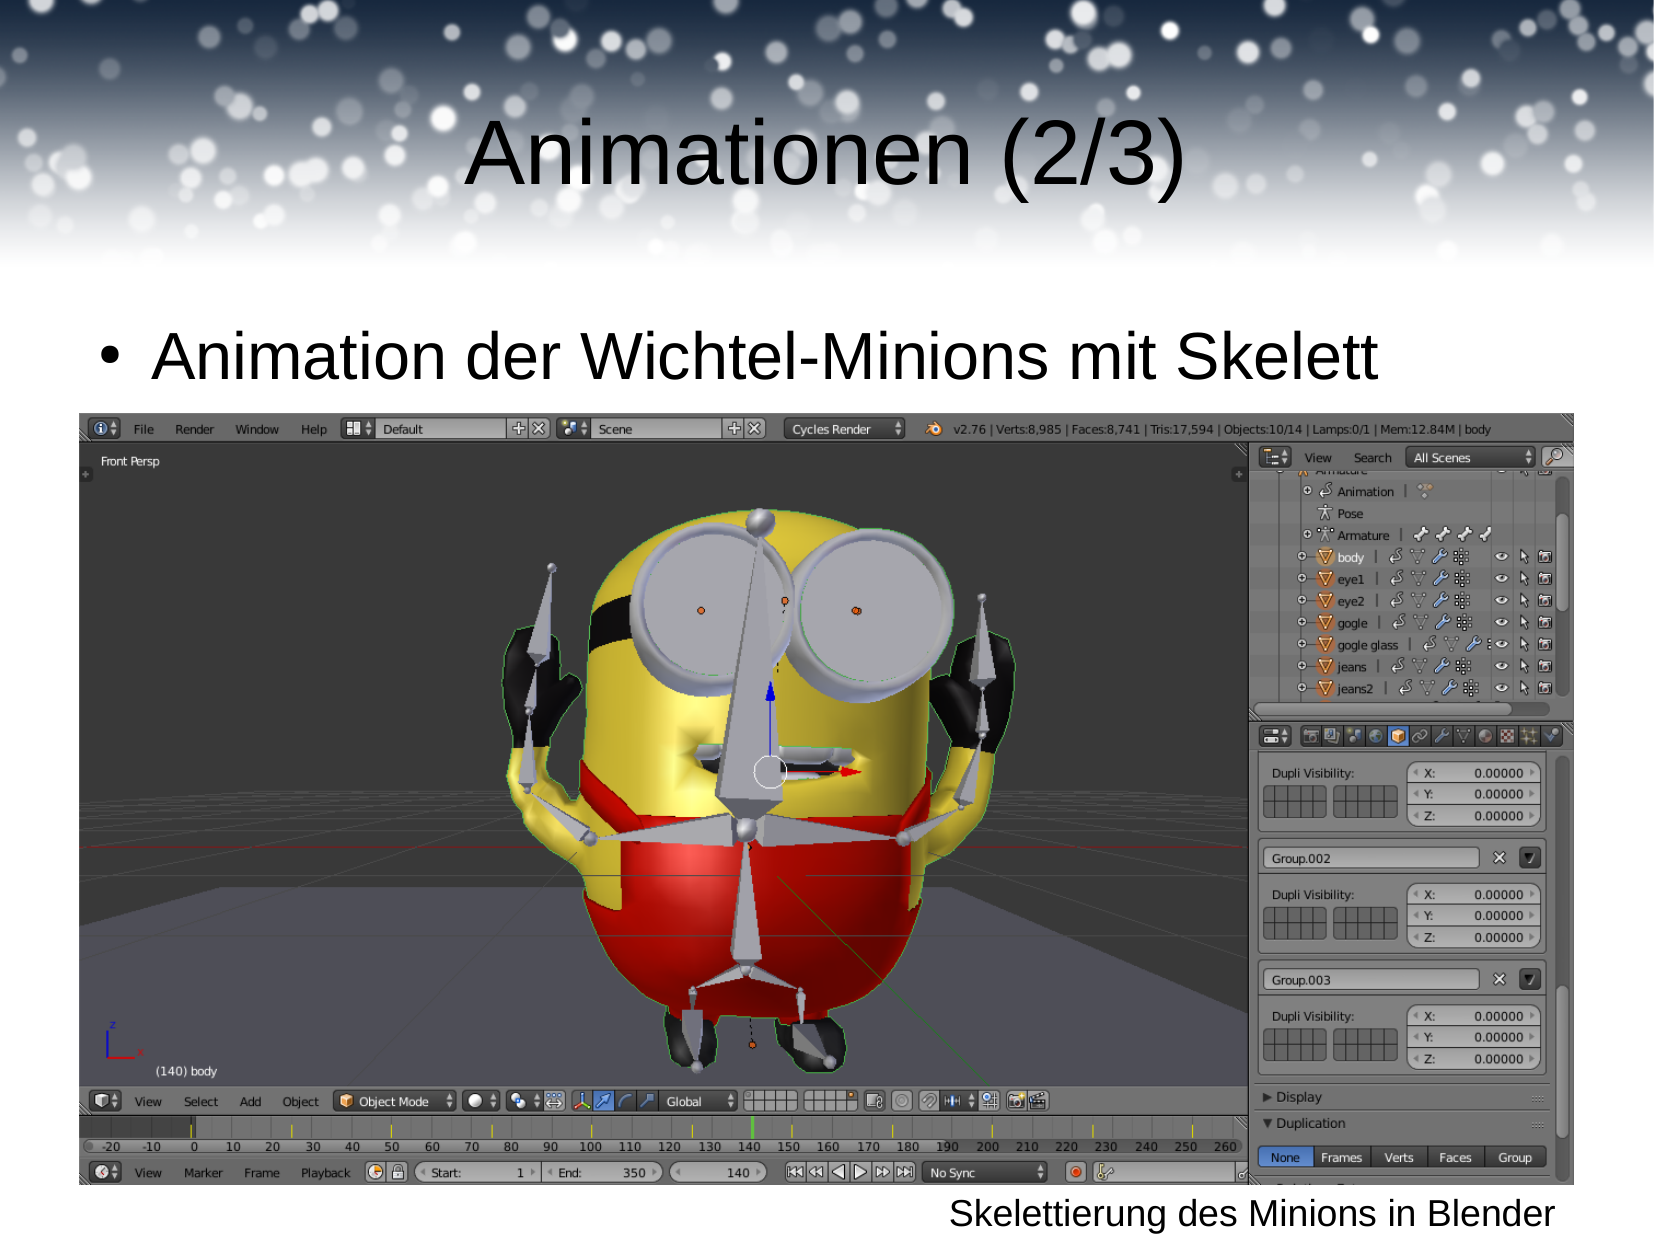

# Animationen (2/3)
Animation der Wichtel-Minions mit Skelett
Skelettierung des Minions in Blender